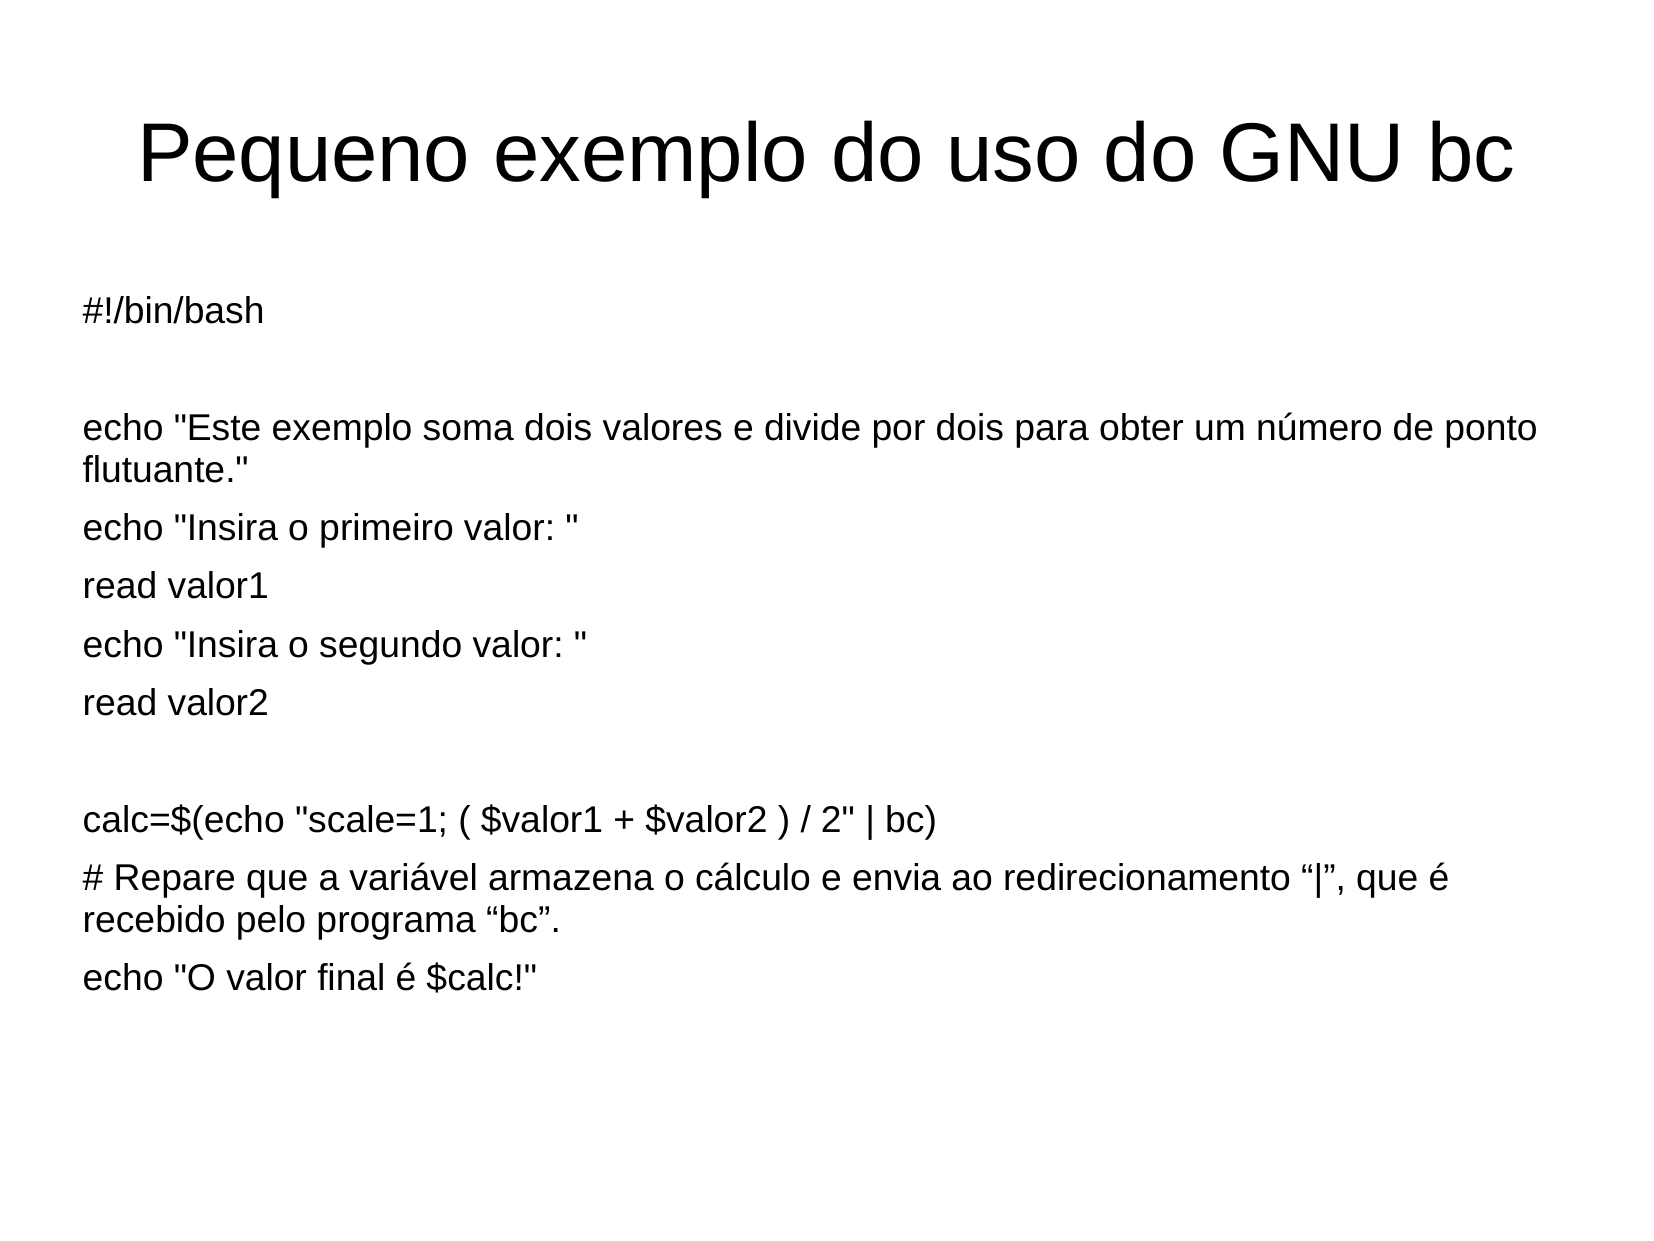

# Pequeno exemplo do uso do GNU bc
#!/bin/bash
echo "Este exemplo soma dois valores e divide por dois para obter um número de ponto flutuante."
echo "Insira o primeiro valor: "
read valor1
echo "Insira o segundo valor: "
read valor2
calc=$(echo "scale=1; ( $valor1 + $valor2 ) / 2" | bc)
# Repare que a variável armazena o cálculo e envia ao redirecionamento “|”, que é recebido pelo programa “bc”.
echo "O valor final é $calc!"